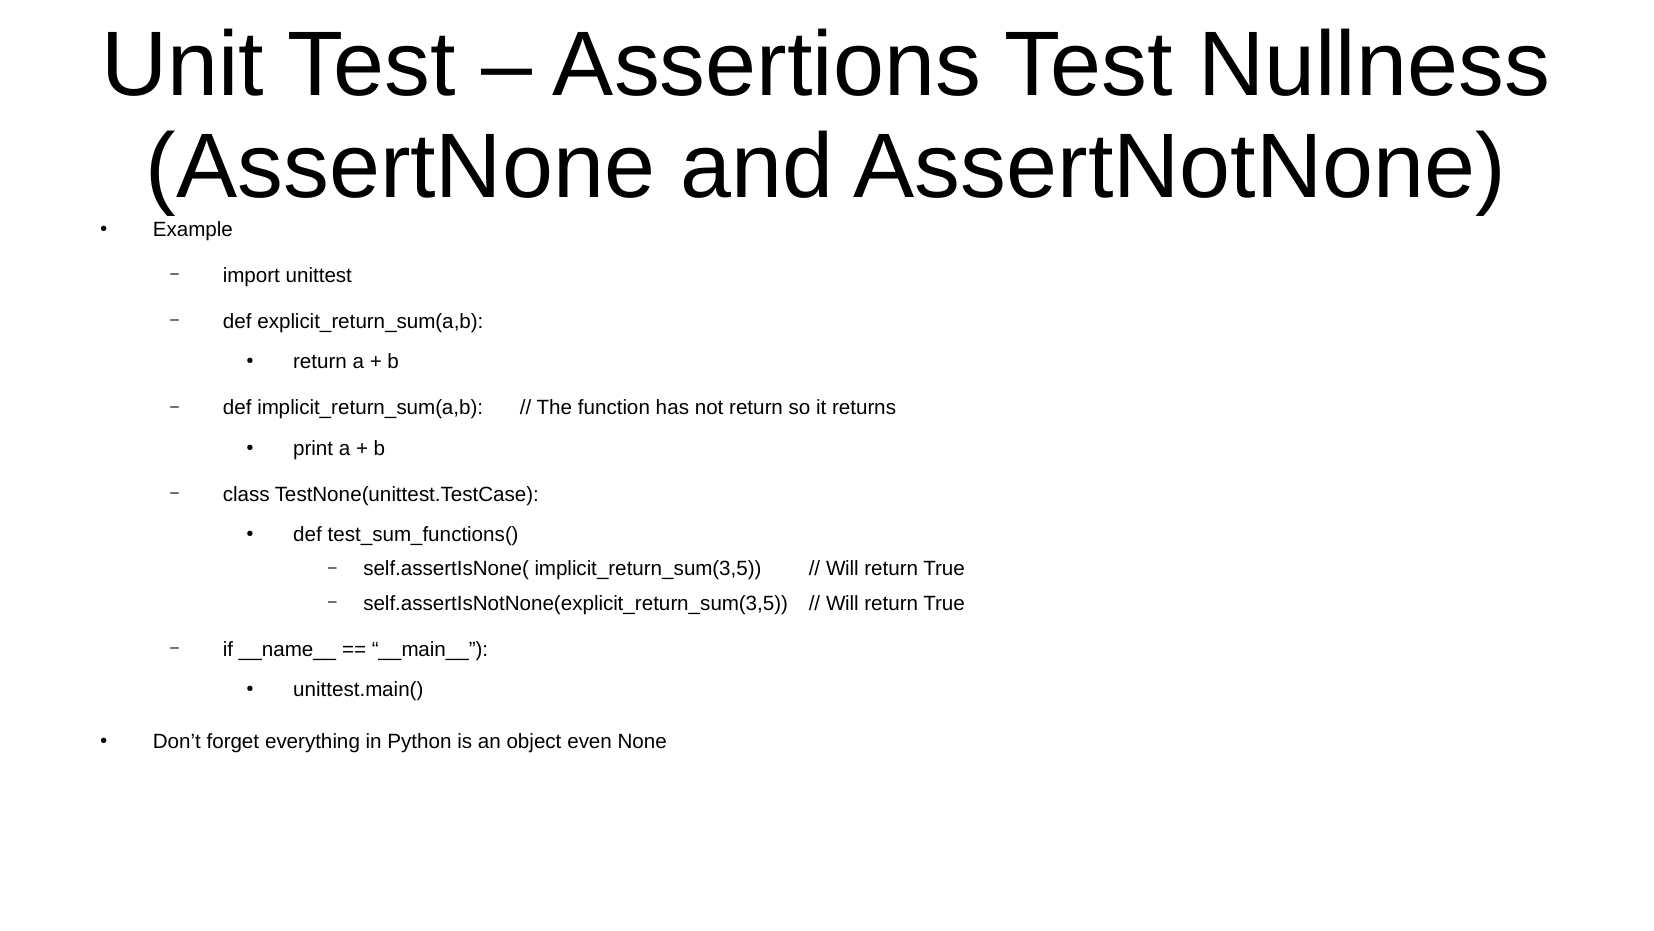

# Unit Test – Assertions Test Nullness (AssertNone and AssertNotNone)
Example
import unittest
def explicit_return_sum(a,b):
return a + b
def implicit_return_sum(a,b):				// The function has not return so it returns
print a + b
class TestNone(unittest.TestCase):
def test_sum_functions()
self.assertIsNone( implicit_return_sum(3,5))		// Will return True
self.assertIsNotNone(explicit_return_sum(3,5))		// Will return True
if __name__ == “__main__”):
unittest.main()
Don’t forget everything in Python is an object even None